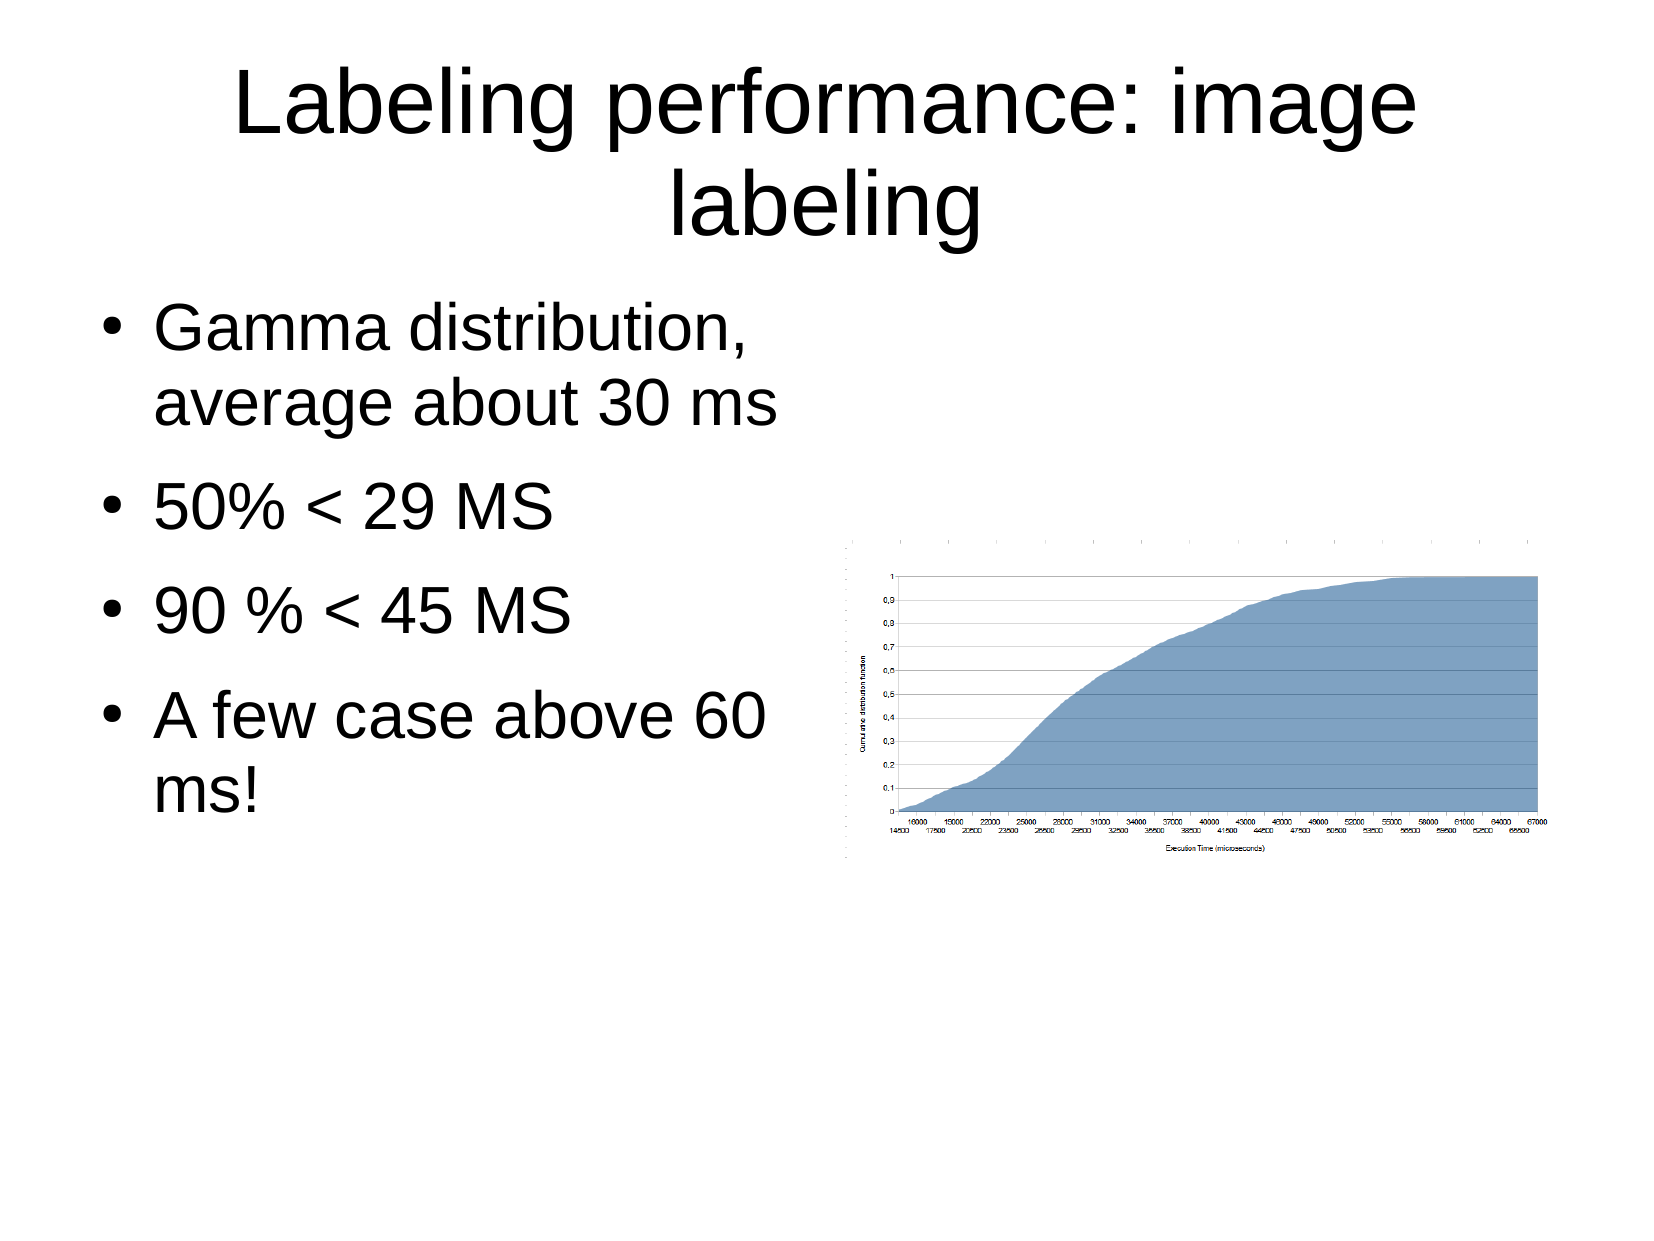

# Labeling performance: image labeling
Gamma distribution, average about 30 ms
50% < 29 MS
90 % < 45 MS
A few case above 60 ms!